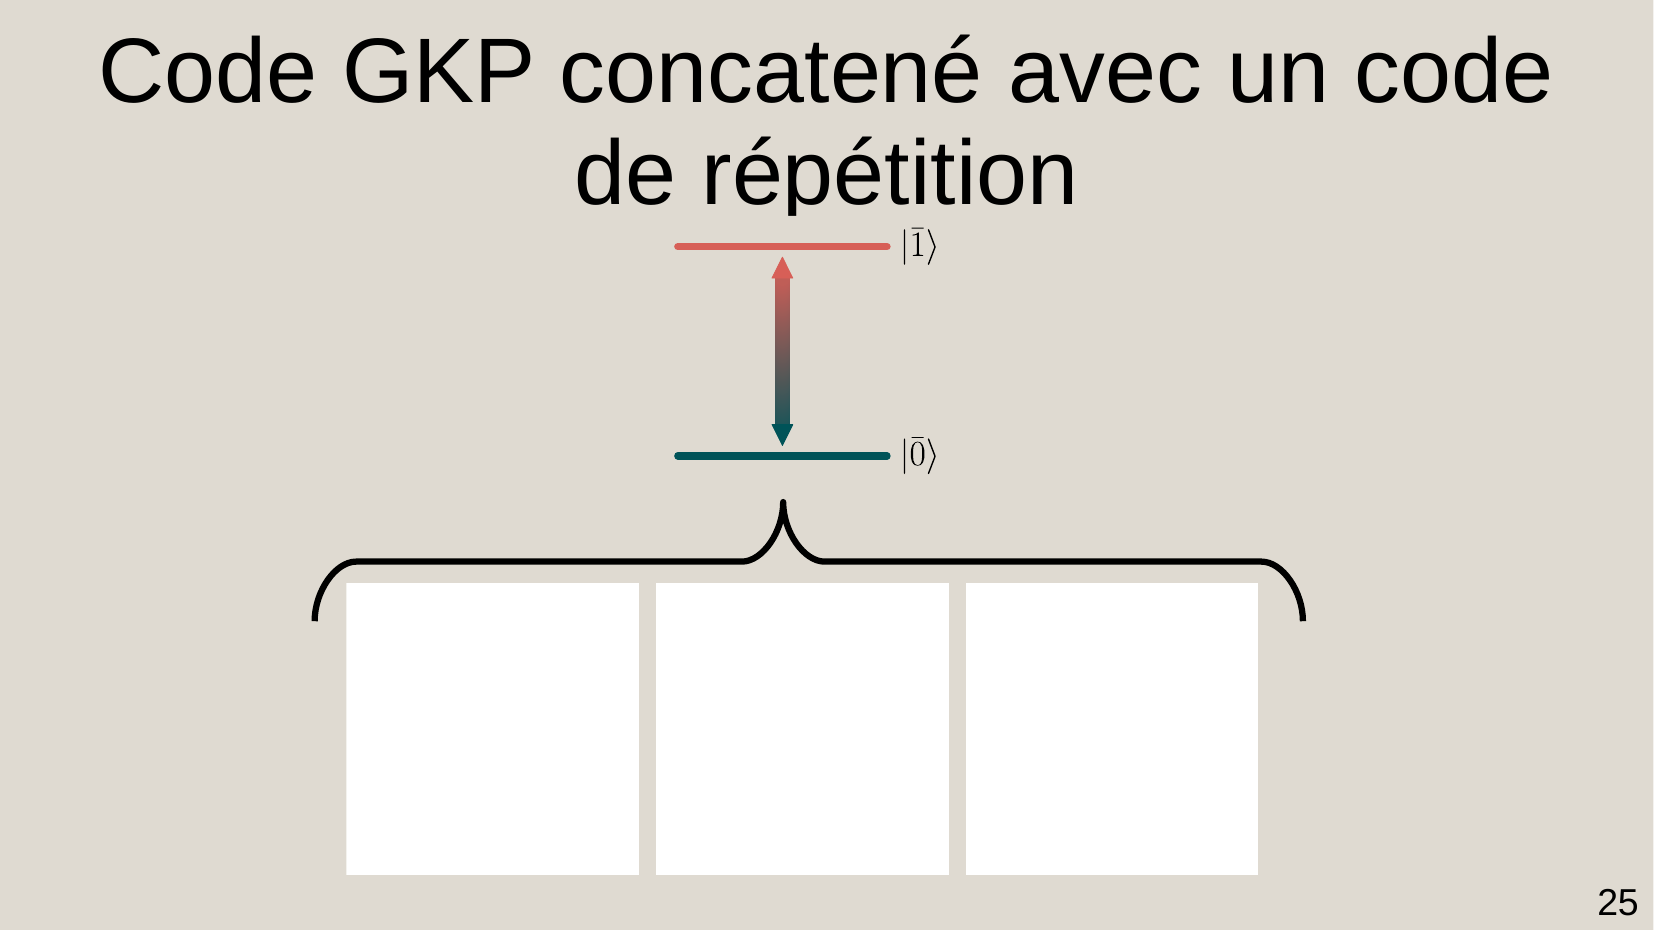

# Code GKP concatené avec un code de répétition